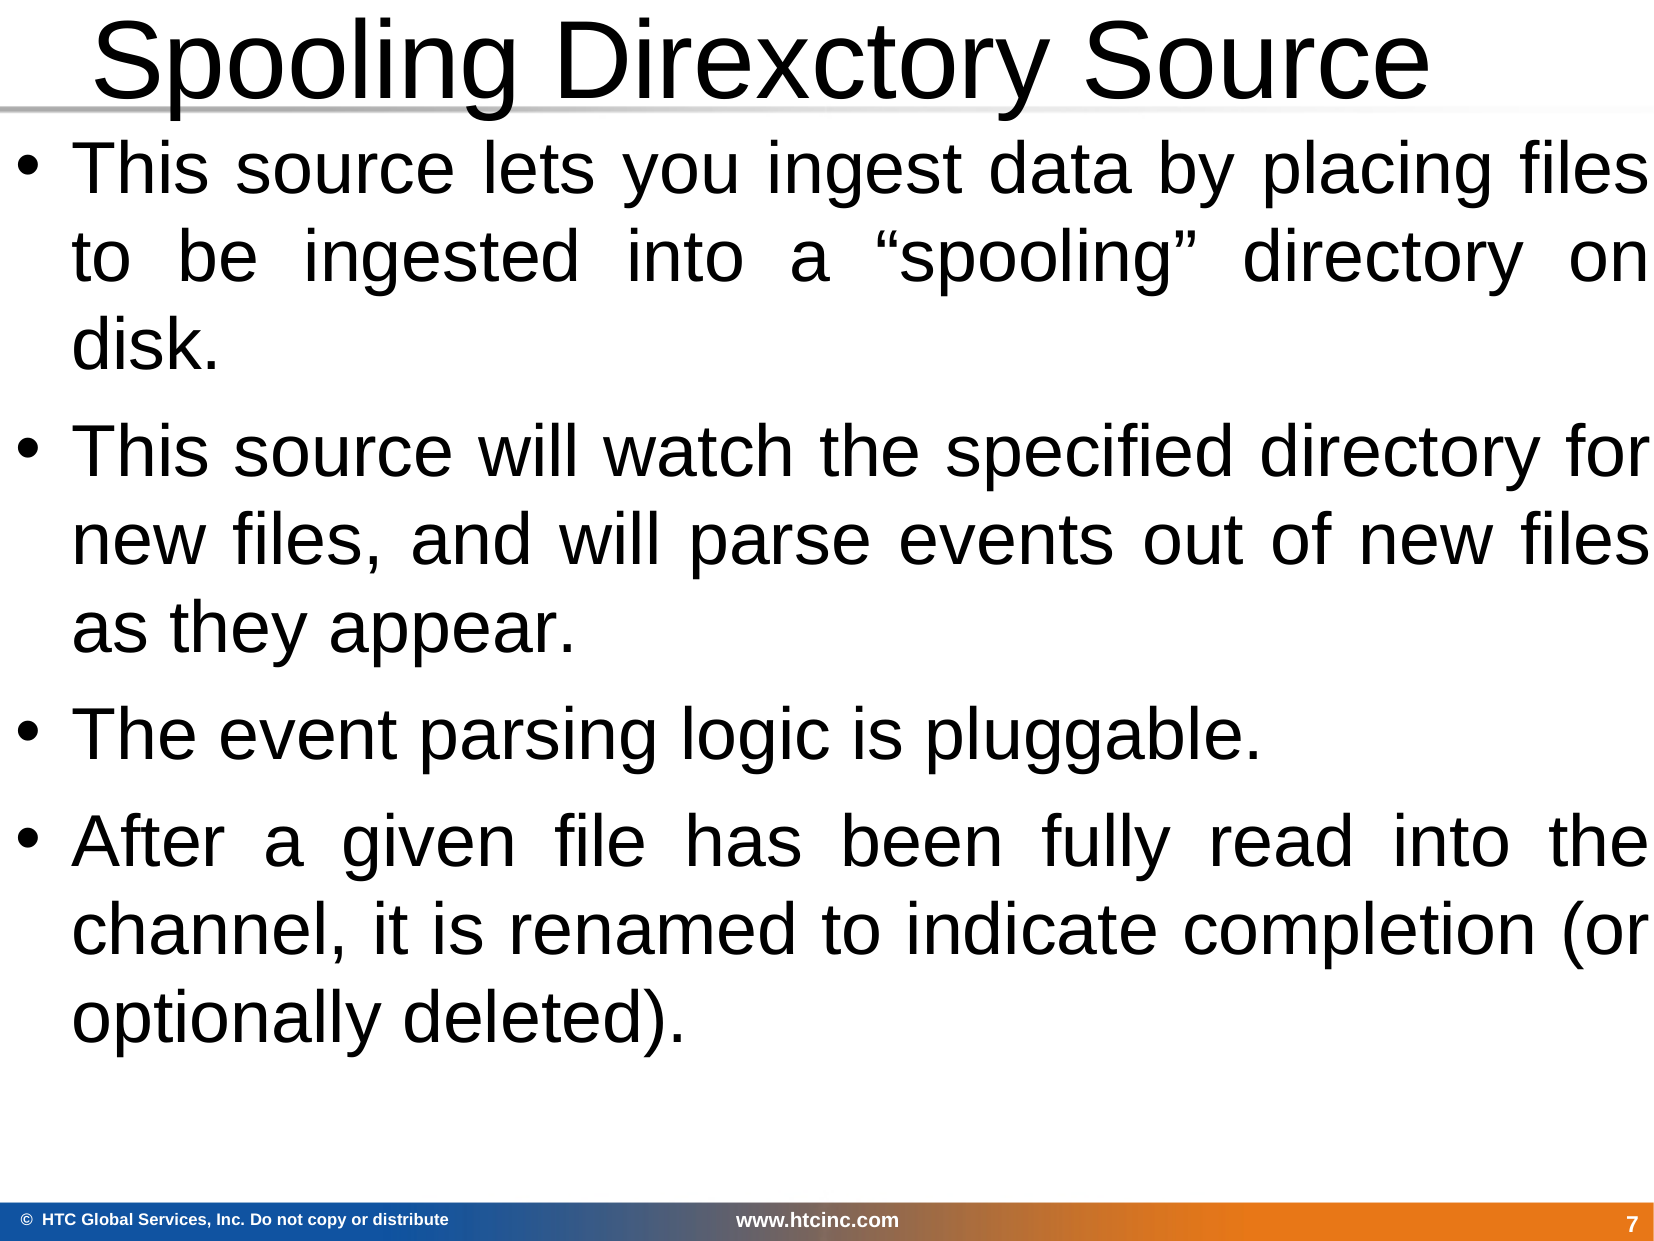

# Spooling Direxctory Source
This source lets you ingest data by placing files to be ingested into a “spooling” directory on disk.
This source will watch the specified directory for new files, and will parse events out of new files as they appear.
The event parsing logic is pluggable.
After a given file has been fully read into the channel, it is renamed to indicate completion (or optionally deleted).